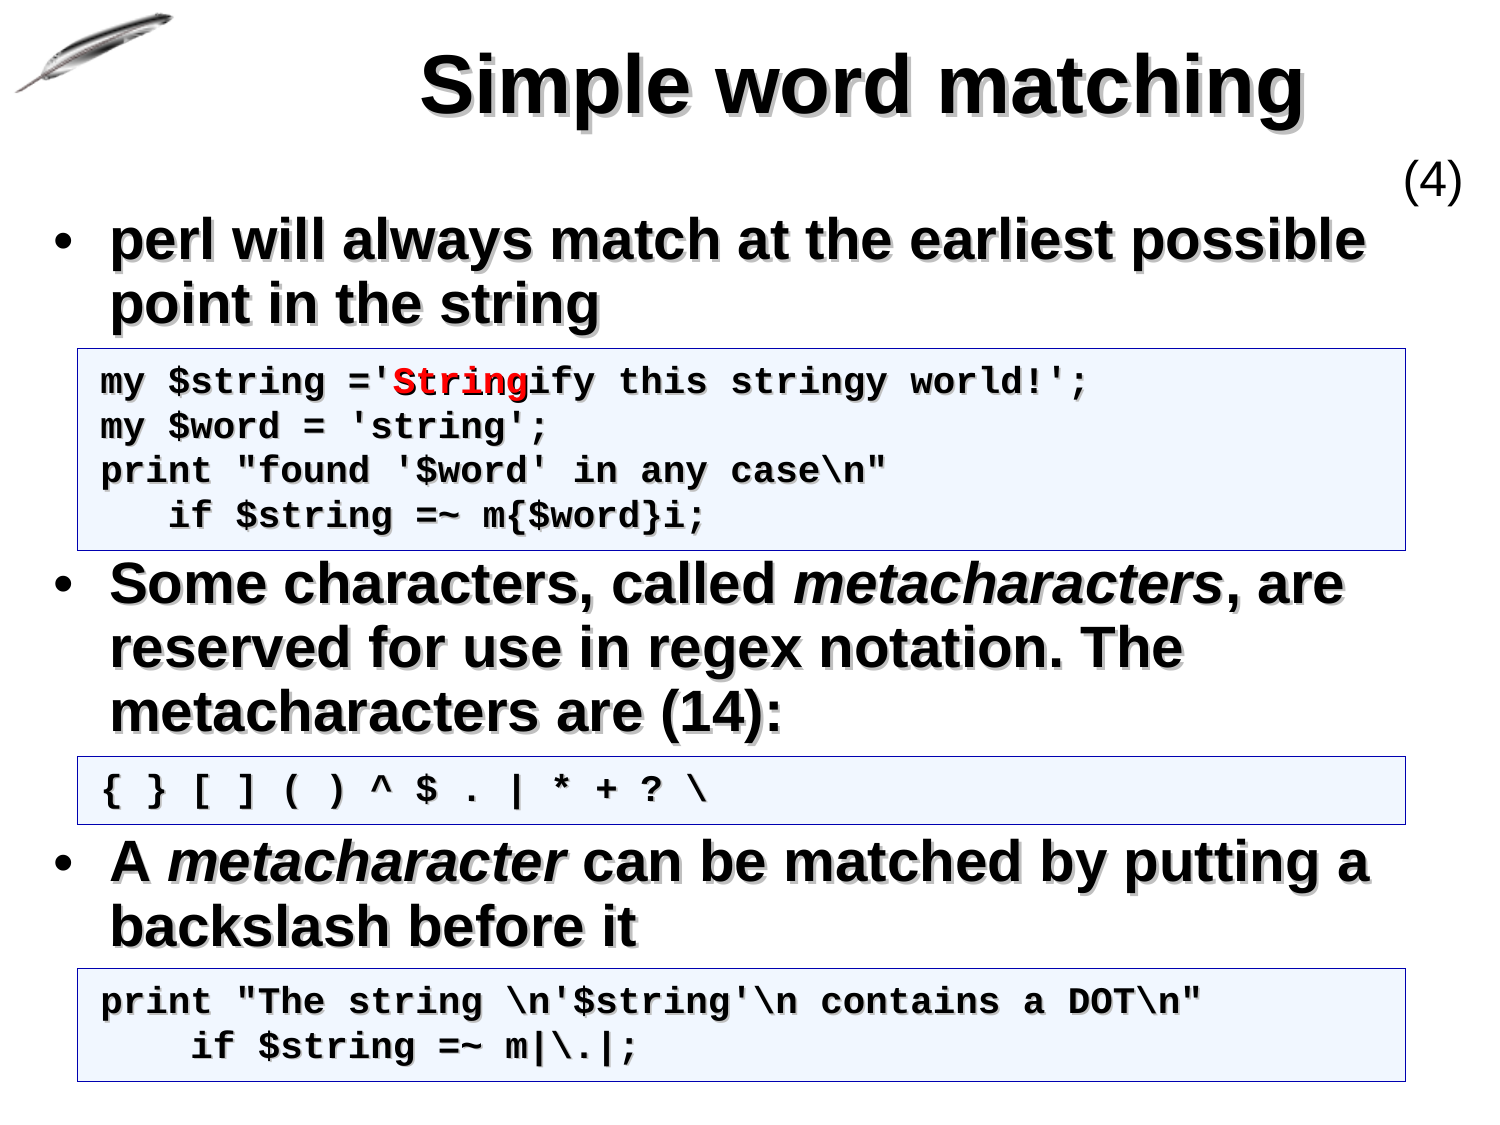

# Simple word matching
(4)
perl will always match at the earliest possible point in the string
Some characters, called metacharacters, are reserved for use in regex notation. The metacharacters are (14):
A metacharacter can be matched by putting a backslash before it
my $string ='Stringify this stringy world!';
my $word = 'string';
print "found '$word' in any case\n"
 if $string =~ m{$word}i;
{ } [ ] ( ) ^ $ . | * + ? \
print "The string \n'$string'\n contains a DOT\n"
 if $string =~ m|\.|;